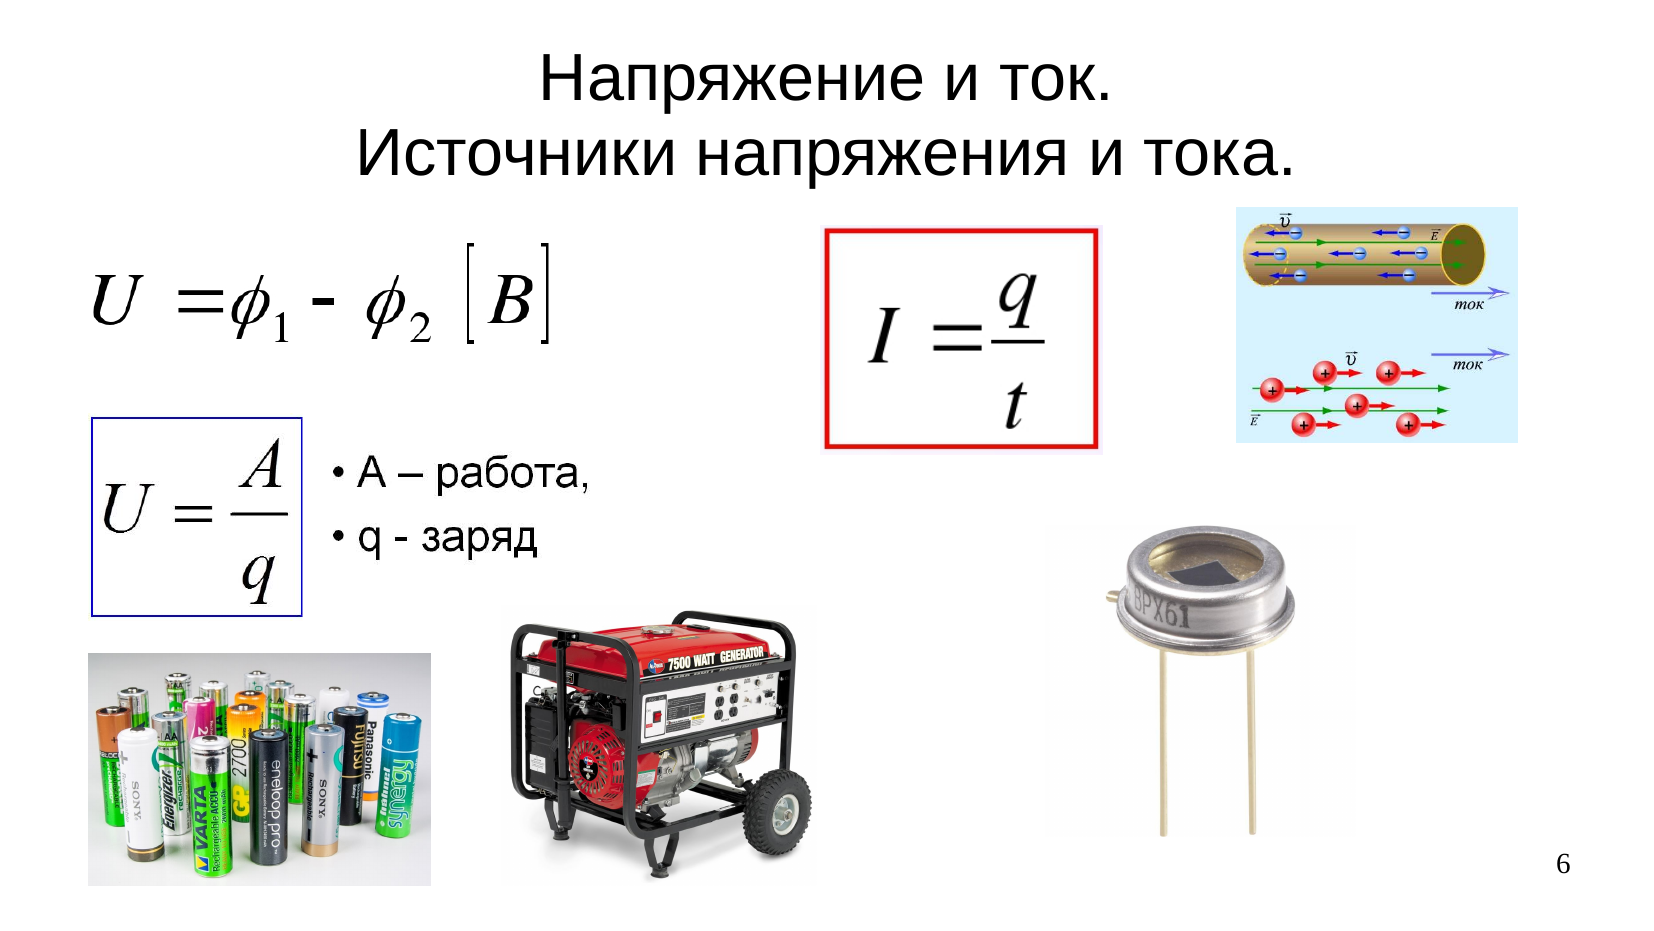

# Напряжение и ток. Источники напряжения и тока.
6